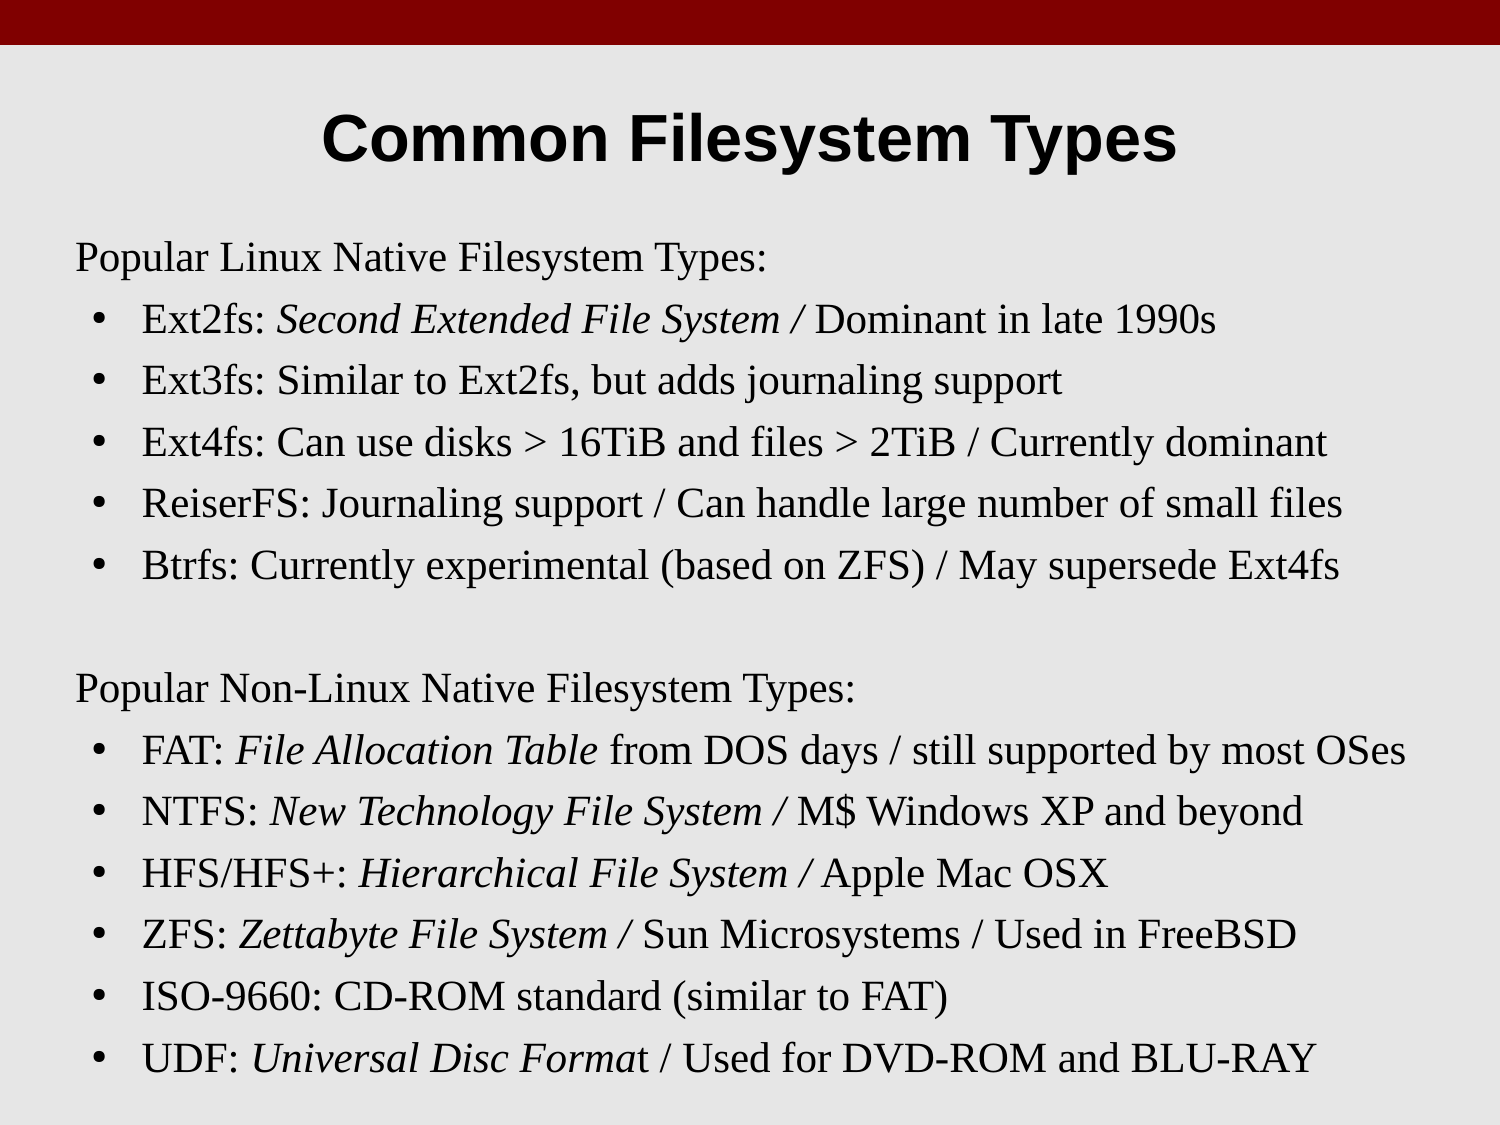

# Common Filesystem Types
Popular Linux Native Filesystem Types:
Ext2fs: Second Extended File System / Dominant in late 1990s
Ext3fs: Similar to Ext2fs, but adds journaling support
Ext4fs: Can use disks > 16TiB and files > 2TiB / Currently dominant
ReiserFS: Journaling support / Can handle large number of small files
Btrfs: Currently experimental (based on ZFS) / May supersede Ext4fs
Popular Non-Linux Native Filesystem Types:
FAT: File Allocation Table from DOS days / still supported by most OSes
NTFS: New Technology File System / M$ Windows XP and beyond
HFS/HFS+: Hierarchical File System / Apple Mac OSX
ZFS: Zettabyte File System / Sun Microsystems / Used in FreeBSD
ISO-9660: CD-ROM standard (similar to FAT)
UDF: Universal Disc Format / Used for DVD-ROM and BLU-RAY